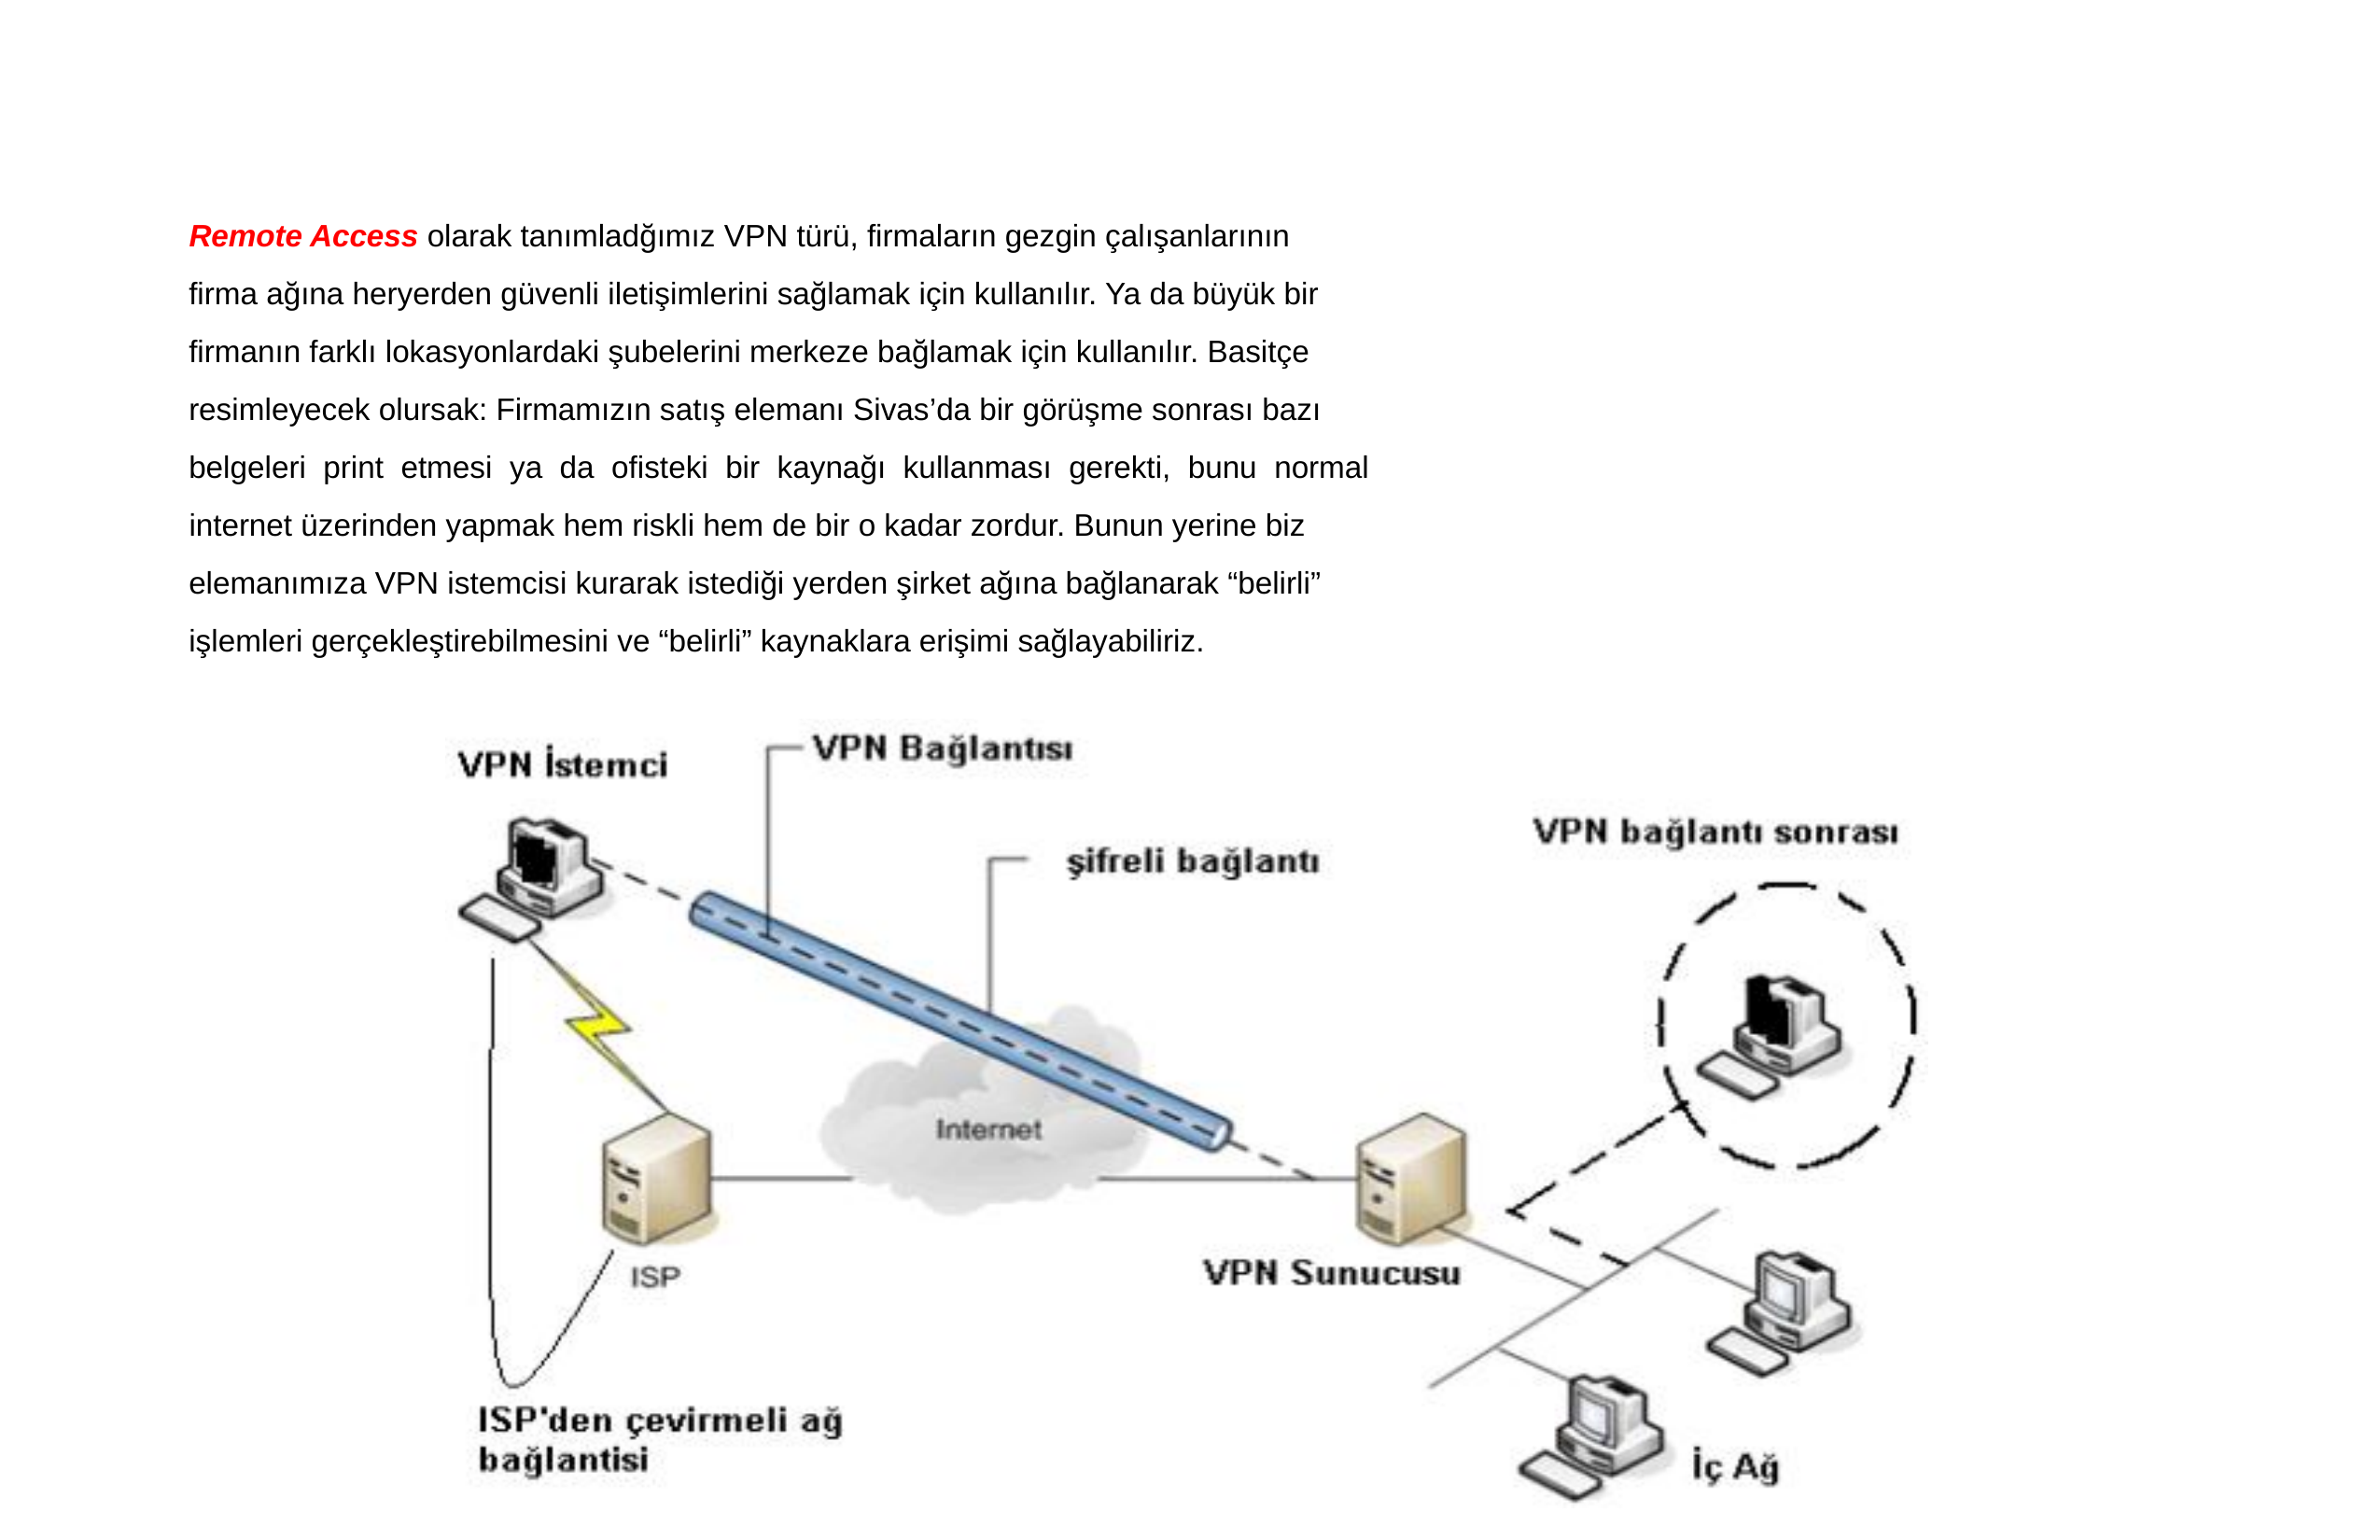

Remote Access olarak tanımladğımız VPN türü, firmaların gezgin çalışanlarının
firma ağına heryerden güvenli iletişimlerini sağlamak için kullanılır. Ya da büyük bir
firmanın farklı lokasyonlardaki şubelerini merkeze bağlamak için kullanılır. Basitçe
resimleyecek olursak: Firmamızın satış elemanı Sivas’da bir görüşme sonrası bazı
belgeleri print etmesi ya da ofisteki bir kaynağı kullanması gerekti, bunu normal
internet üzerinden yapmak hem riskli hem de bir o kadar zordur. Bunun yerine biz
elemanımıza VPN istemcisi kurarak istediği yerden şirket ağına bağlanarak “belirli”
işlemleri gerçekleştirebilmesini ve “belirli” kaynaklara erişimi sağlayabiliriz.